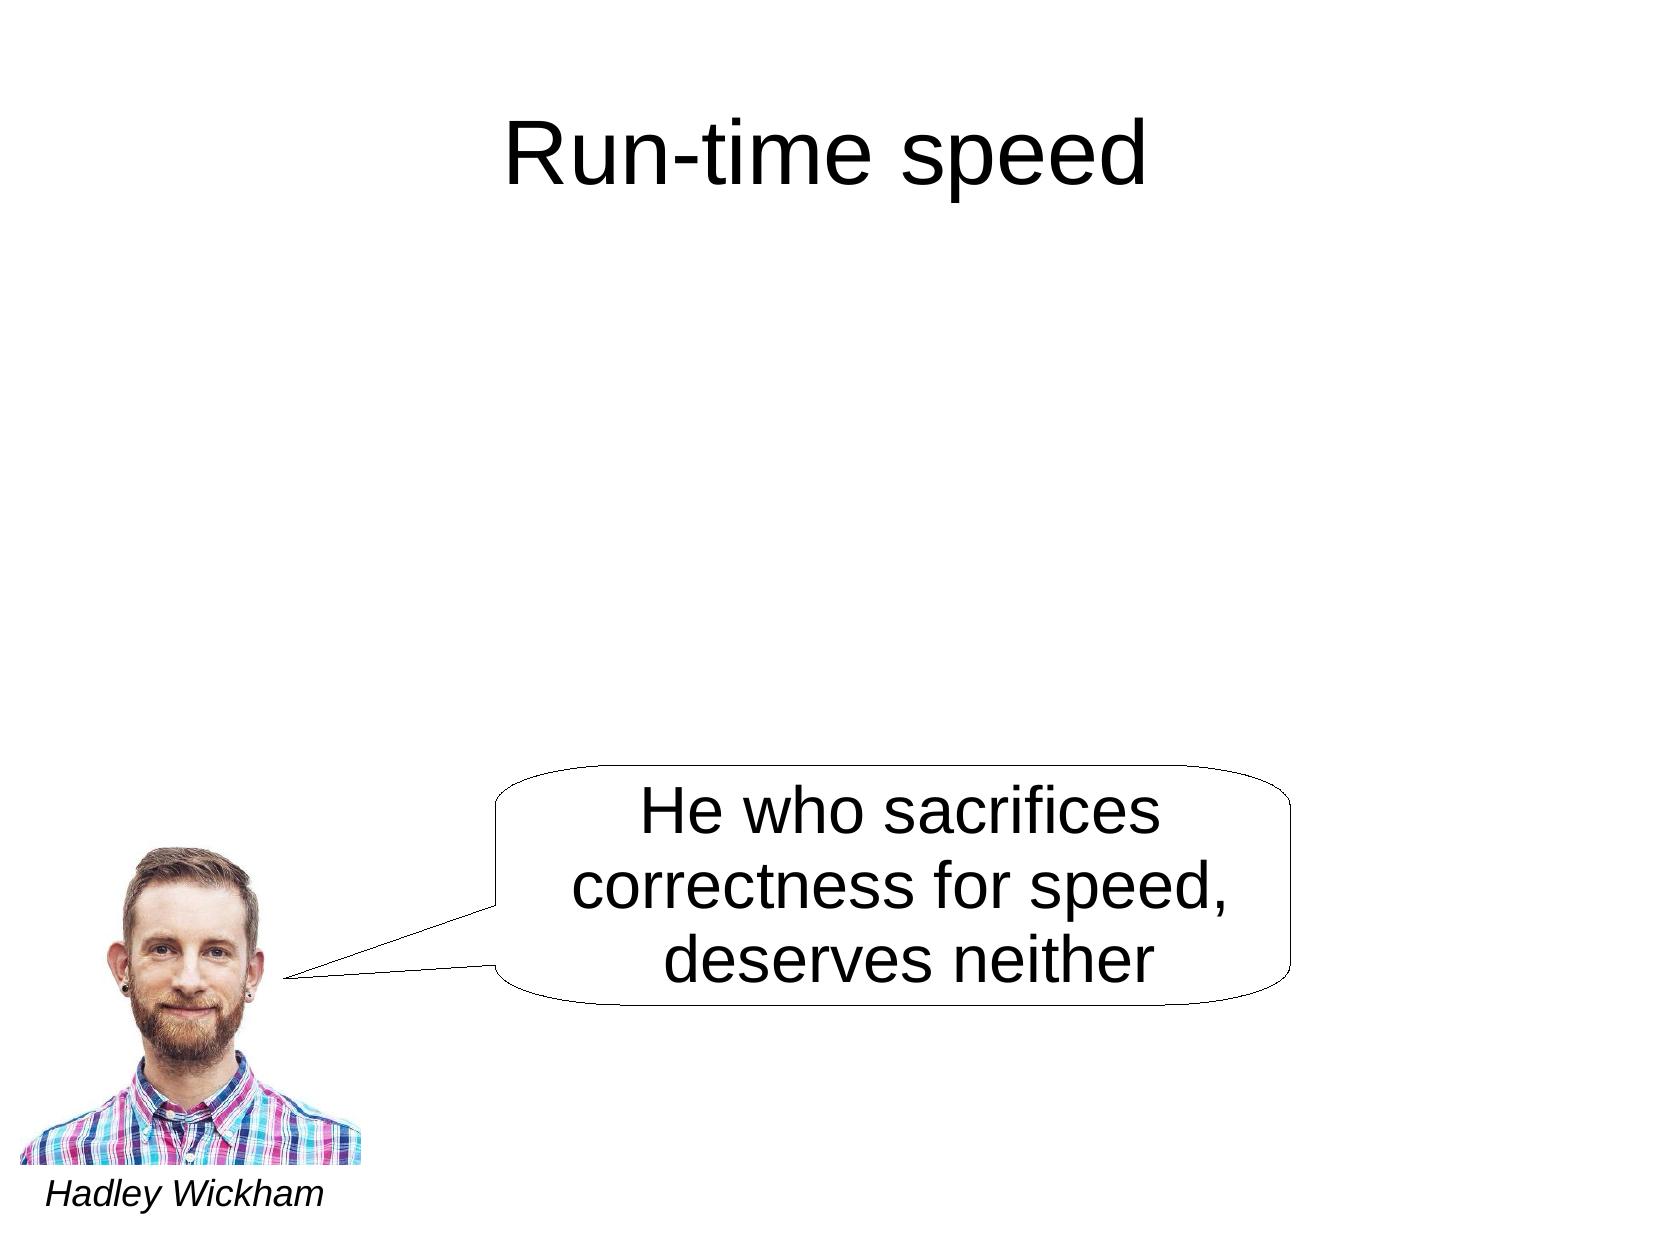

# Run-time speed
He who sacrifices
correctness for speed,
deserves neither
Hadley Wickham